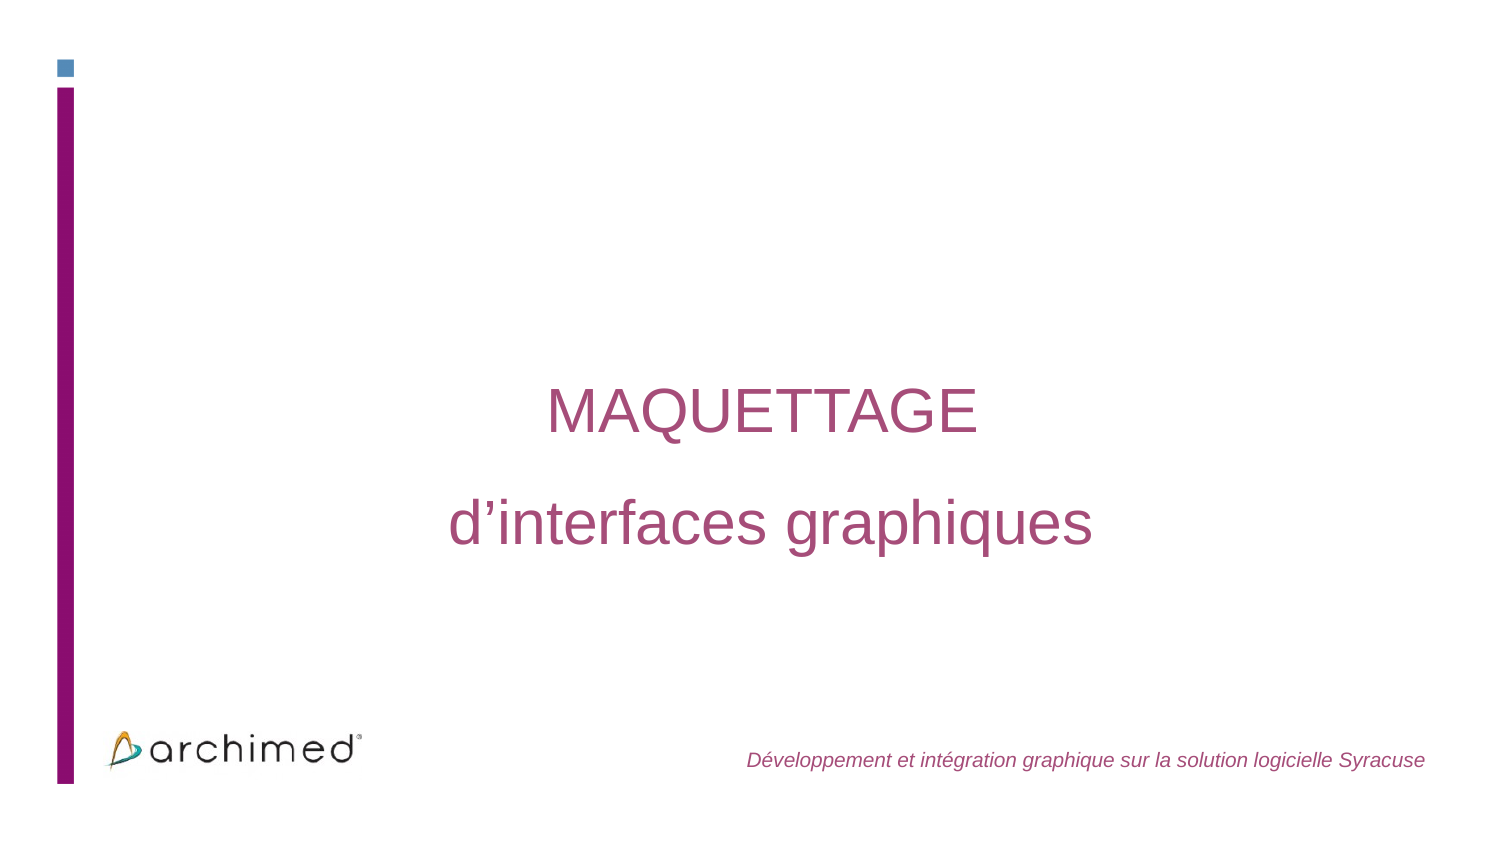

MAQUETTAGE
d’interfaces graphiques
# Développement et intégration graphique sur la solution logicielle Syracuse